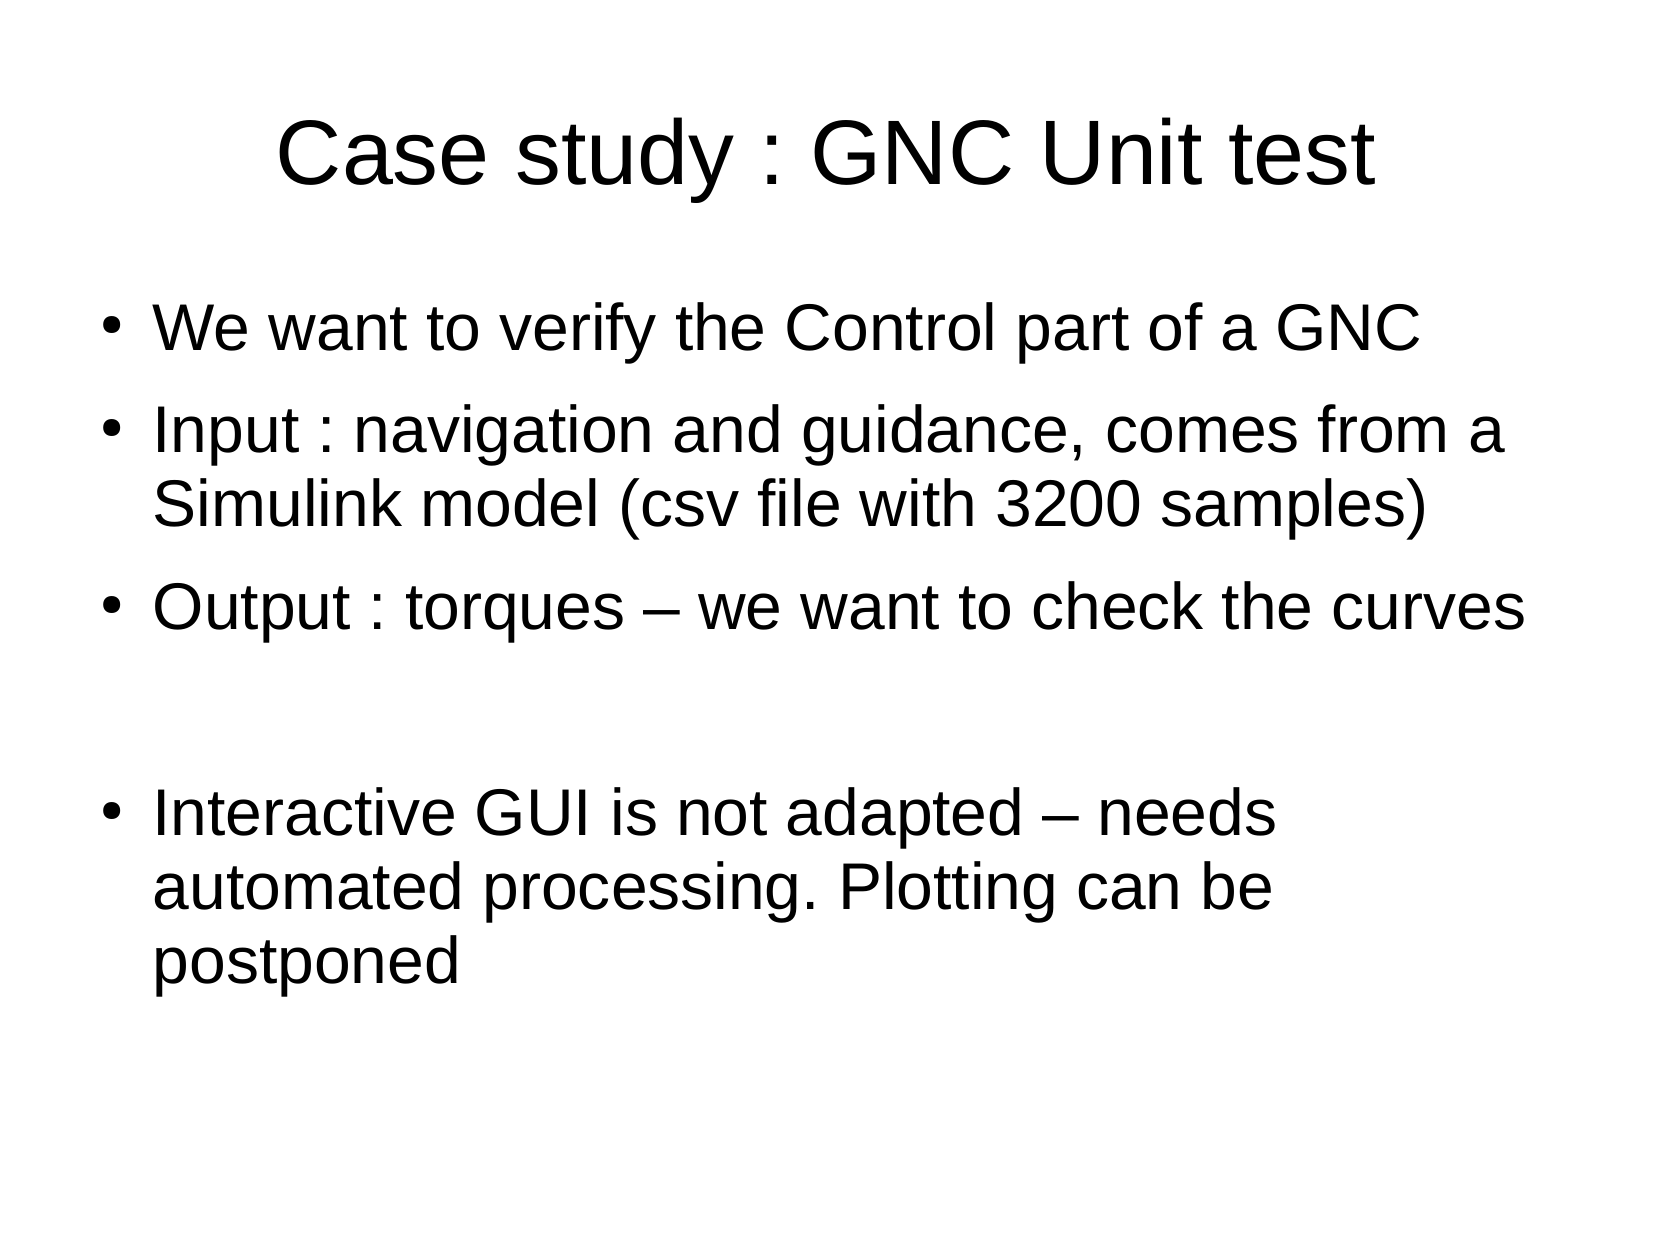

# Case study : GNC Unit test
We want to verify the Control part of a GNC
Input : navigation and guidance, comes from a Simulink model (csv file with 3200 samples)
Output : torques – we want to check the curves
Interactive GUI is not adapted – needs automated processing. Plotting can be postponed